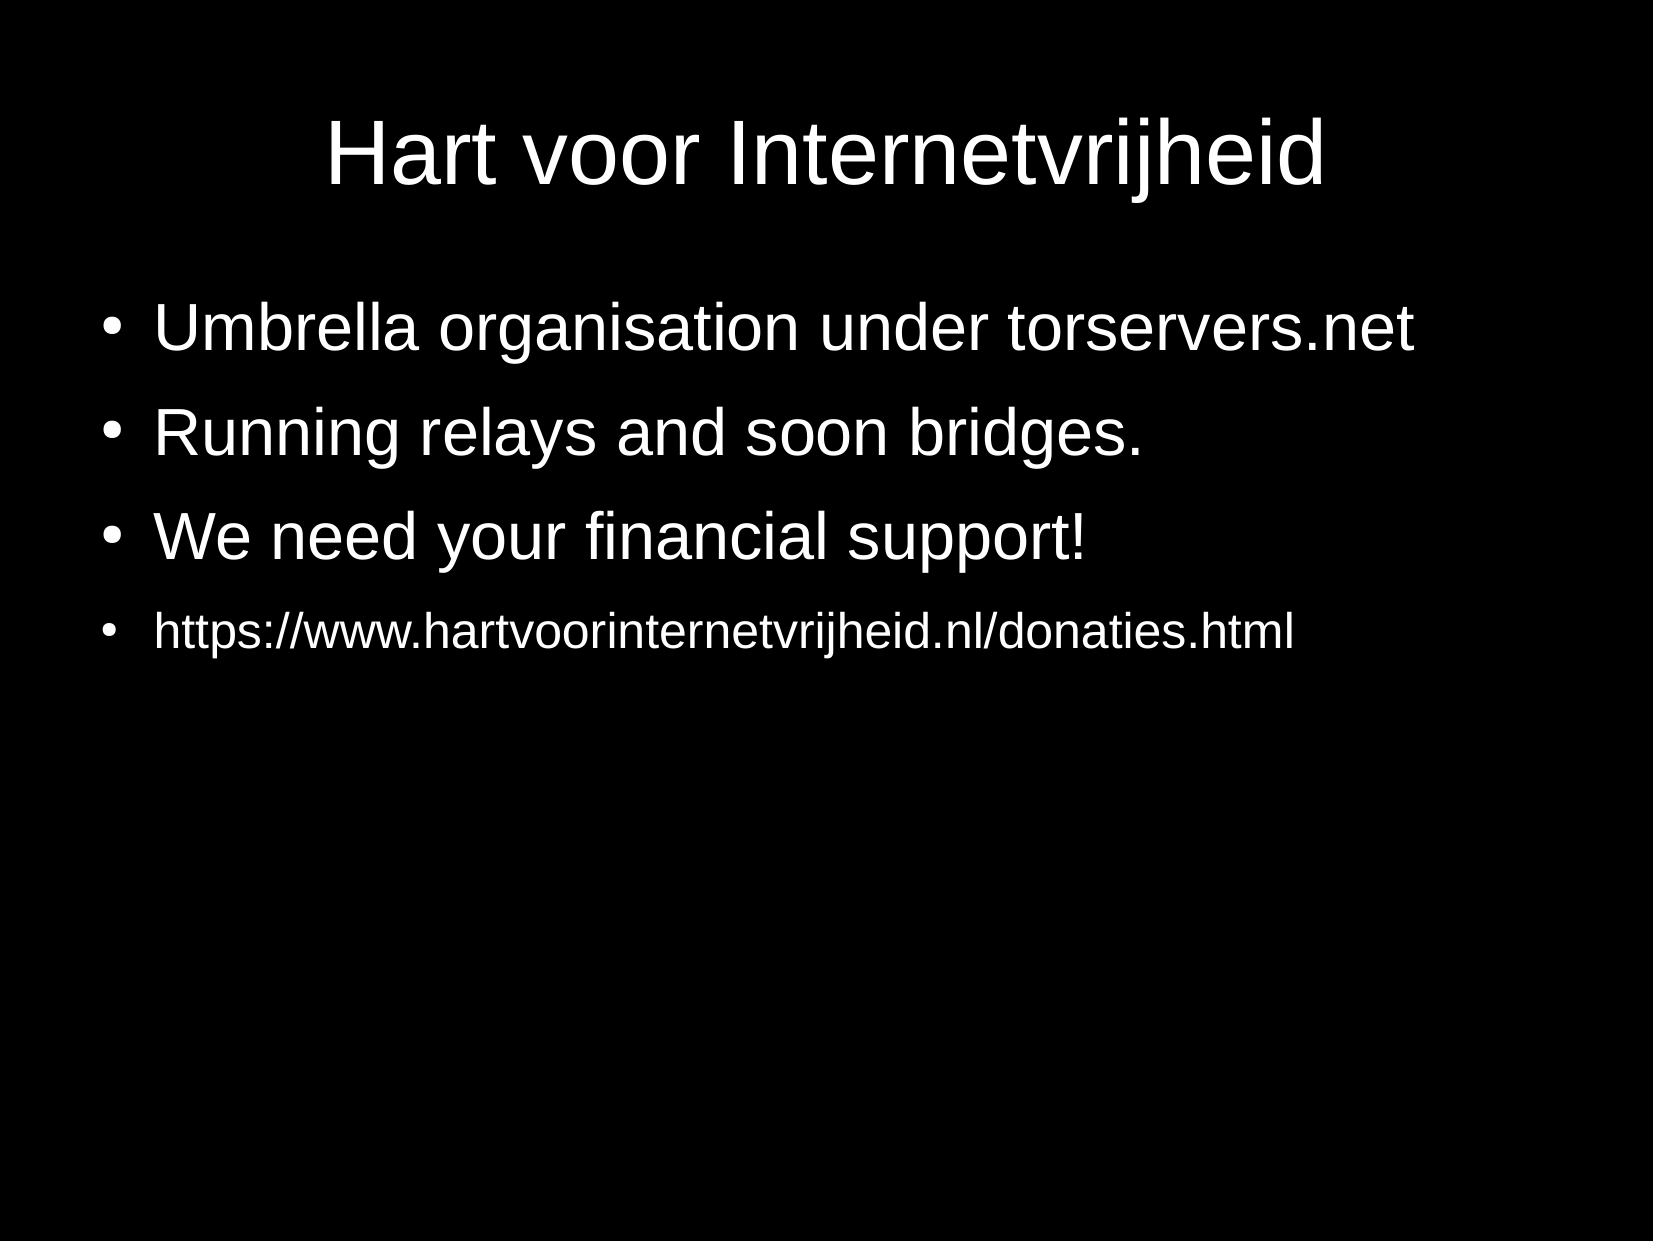

# Hart voor Internetvrijheid
Umbrella organisation under torservers.net
Running relays and soon bridges.
We need your financial support!
https://www.hartvoorinternetvrijheid.nl/donaties.html